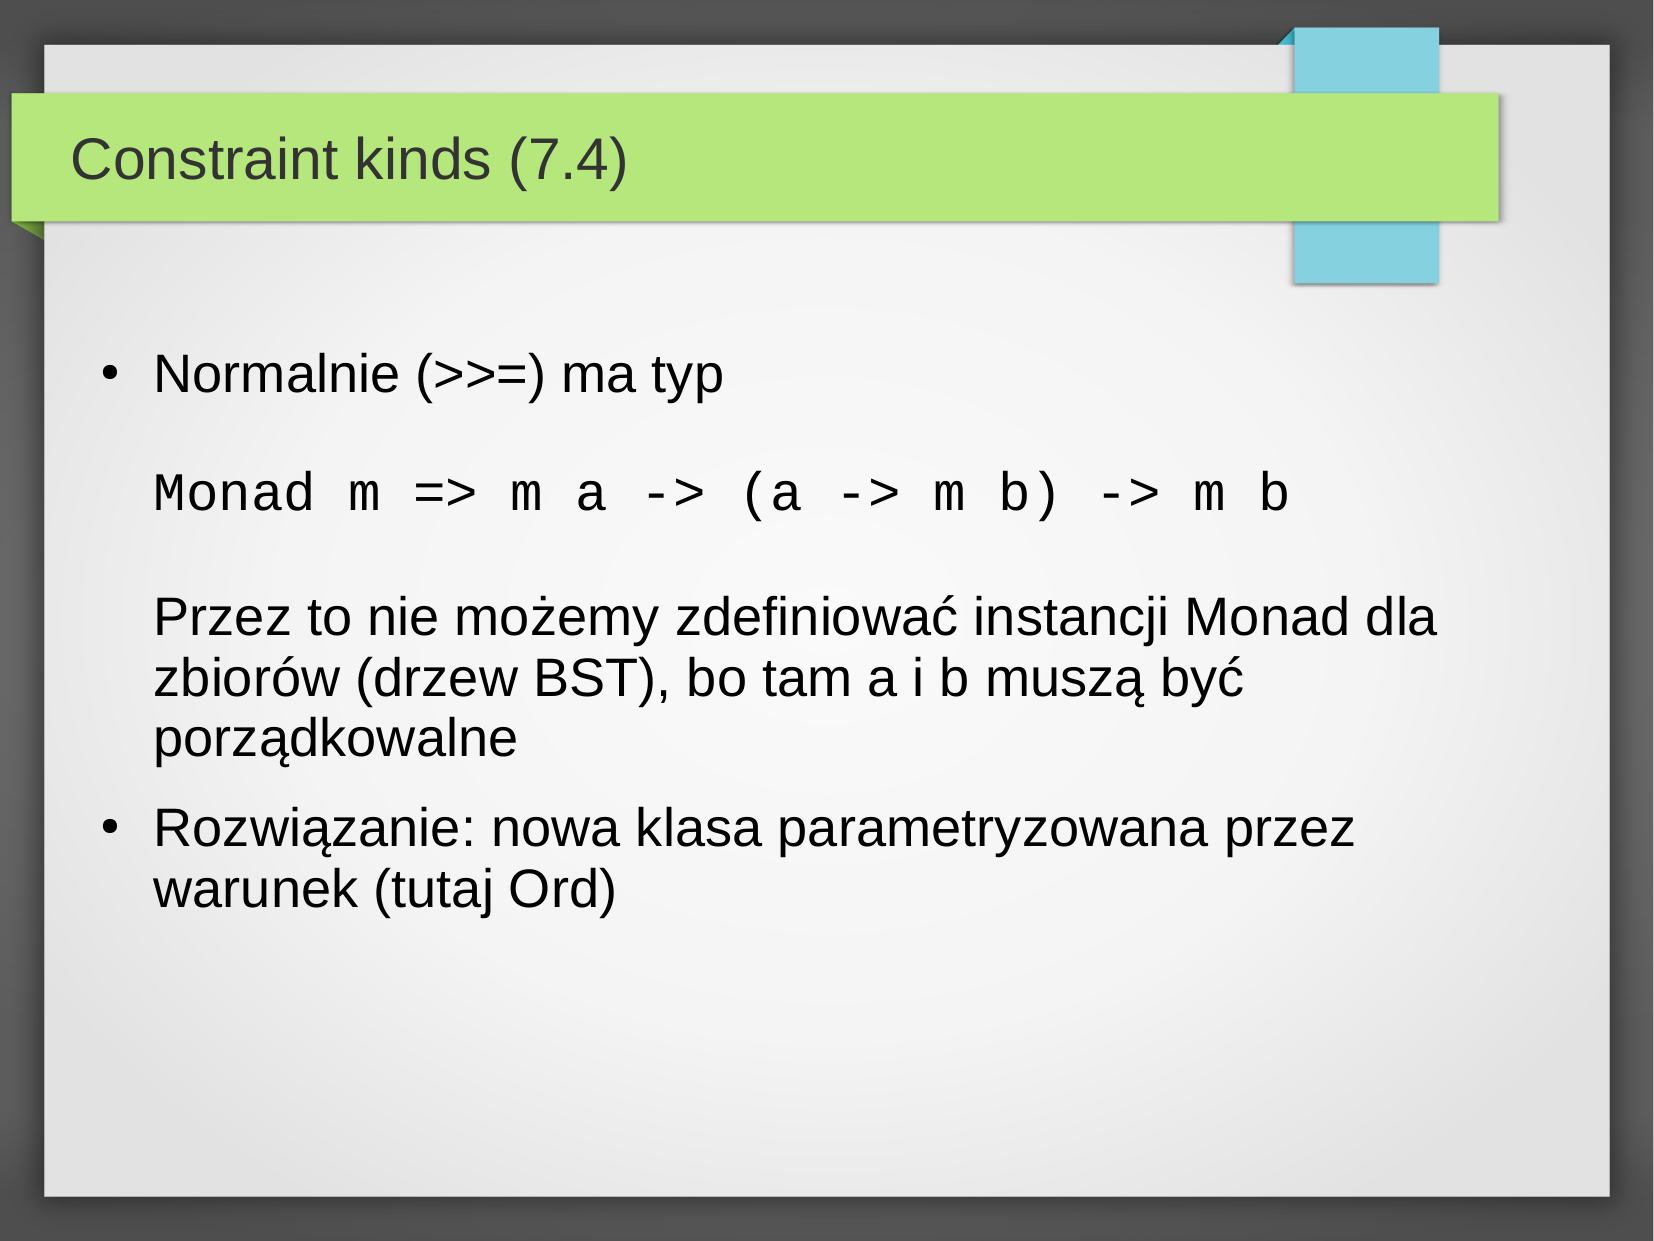

# Constraint kinds (7.4)
Normalnie (>>=) ma typ
Monad m => m a -> (a -> m b) -> m b
Przez to nie możemy zdefiniować instancji Monad dla zbiorów (drzew BST), bo tam a i b muszą być porządkowalne
Rozwiązanie: nowa klasa parametryzowana przez warunek (tutaj Ord)